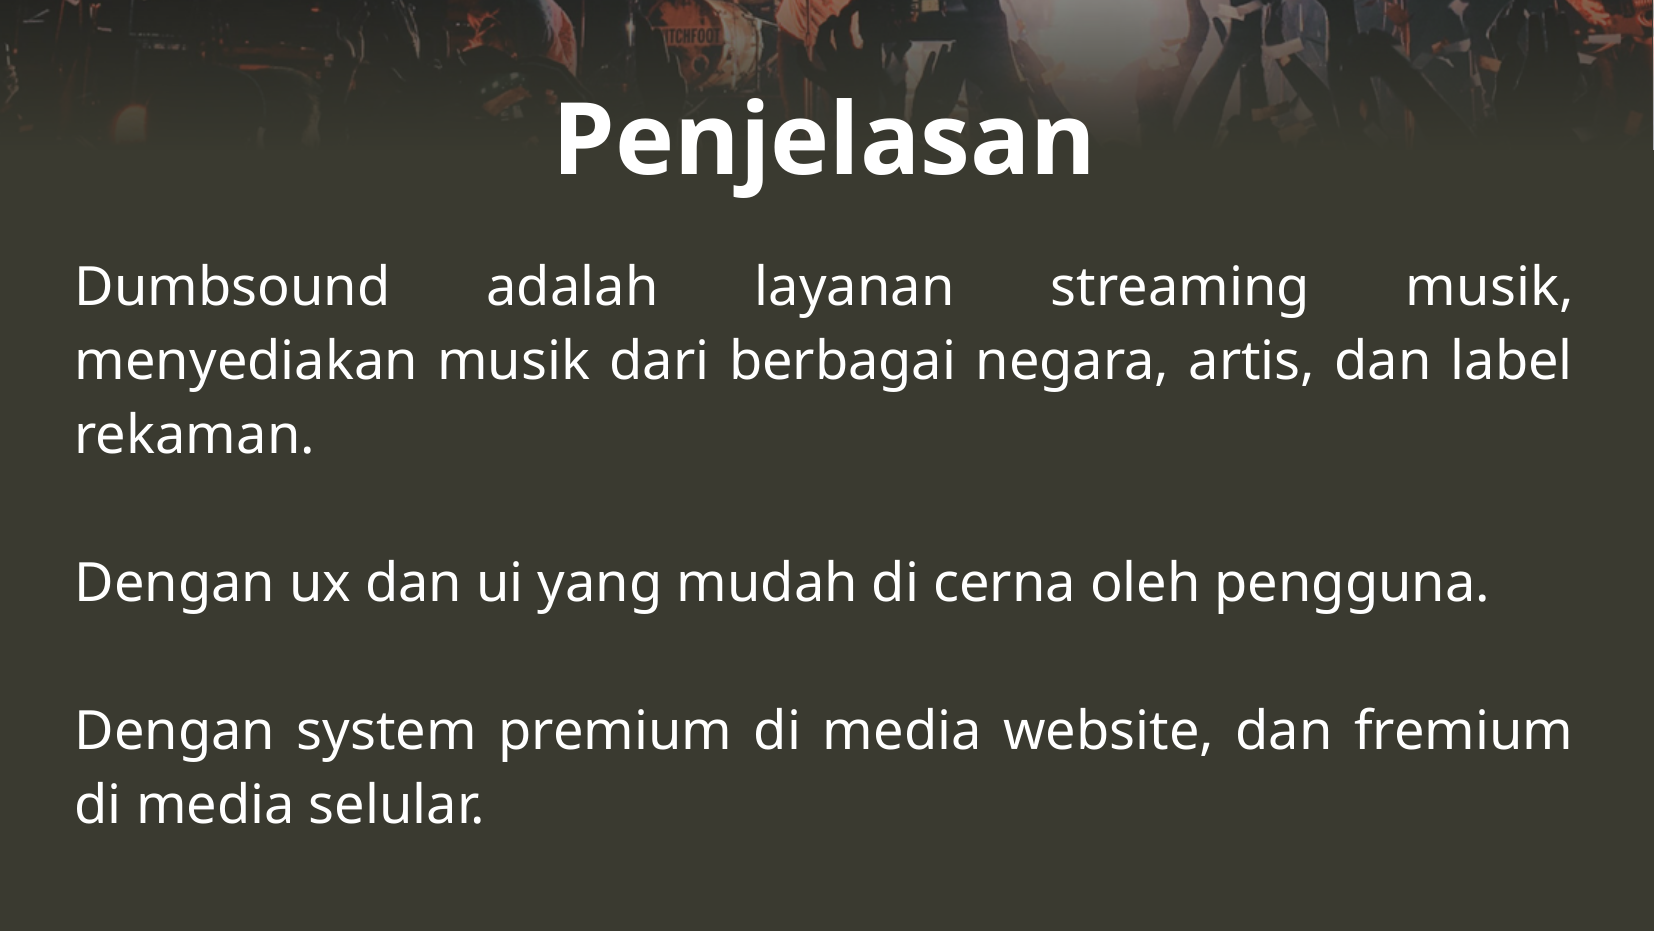

Penjelasan
Dumbsound adalah layanan streaming musik, menyediakan musik dari berbagai negara, artis, dan label rekaman.
Dengan ux dan ui yang mudah di cerna oleh pengguna.
Dengan system premium di media website, dan fremium di media selular.